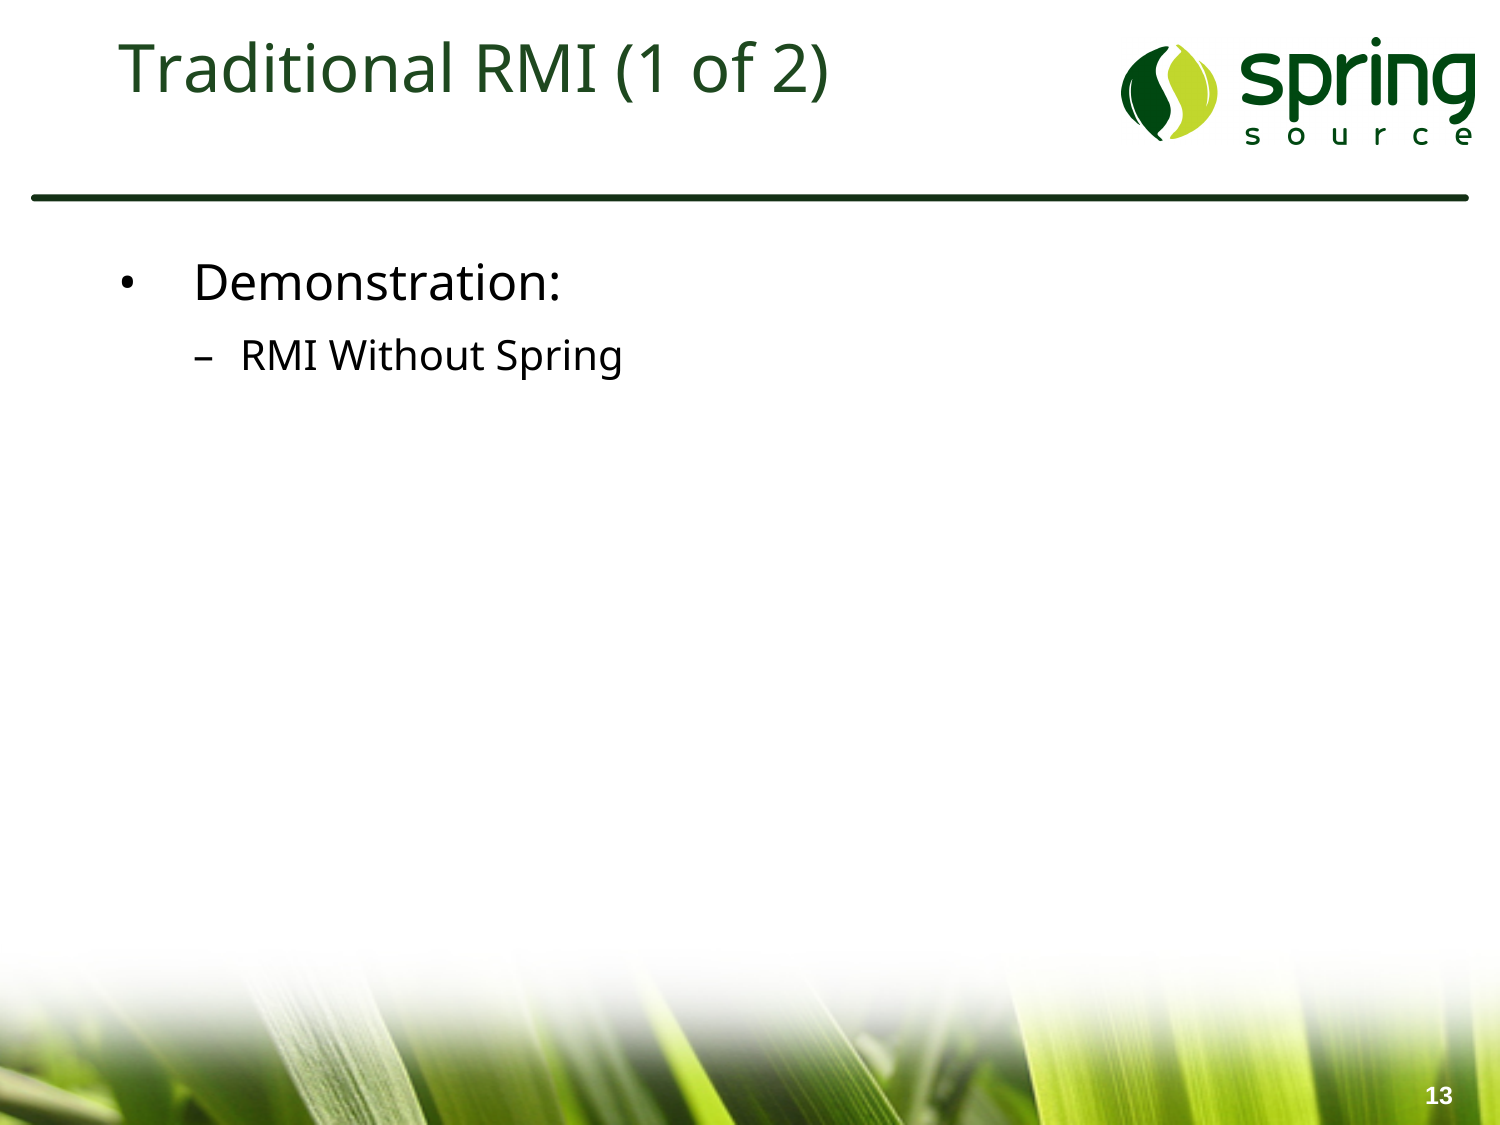

# Traditional RMI (1 of 2)
Demonstration:
RMI Without Spring